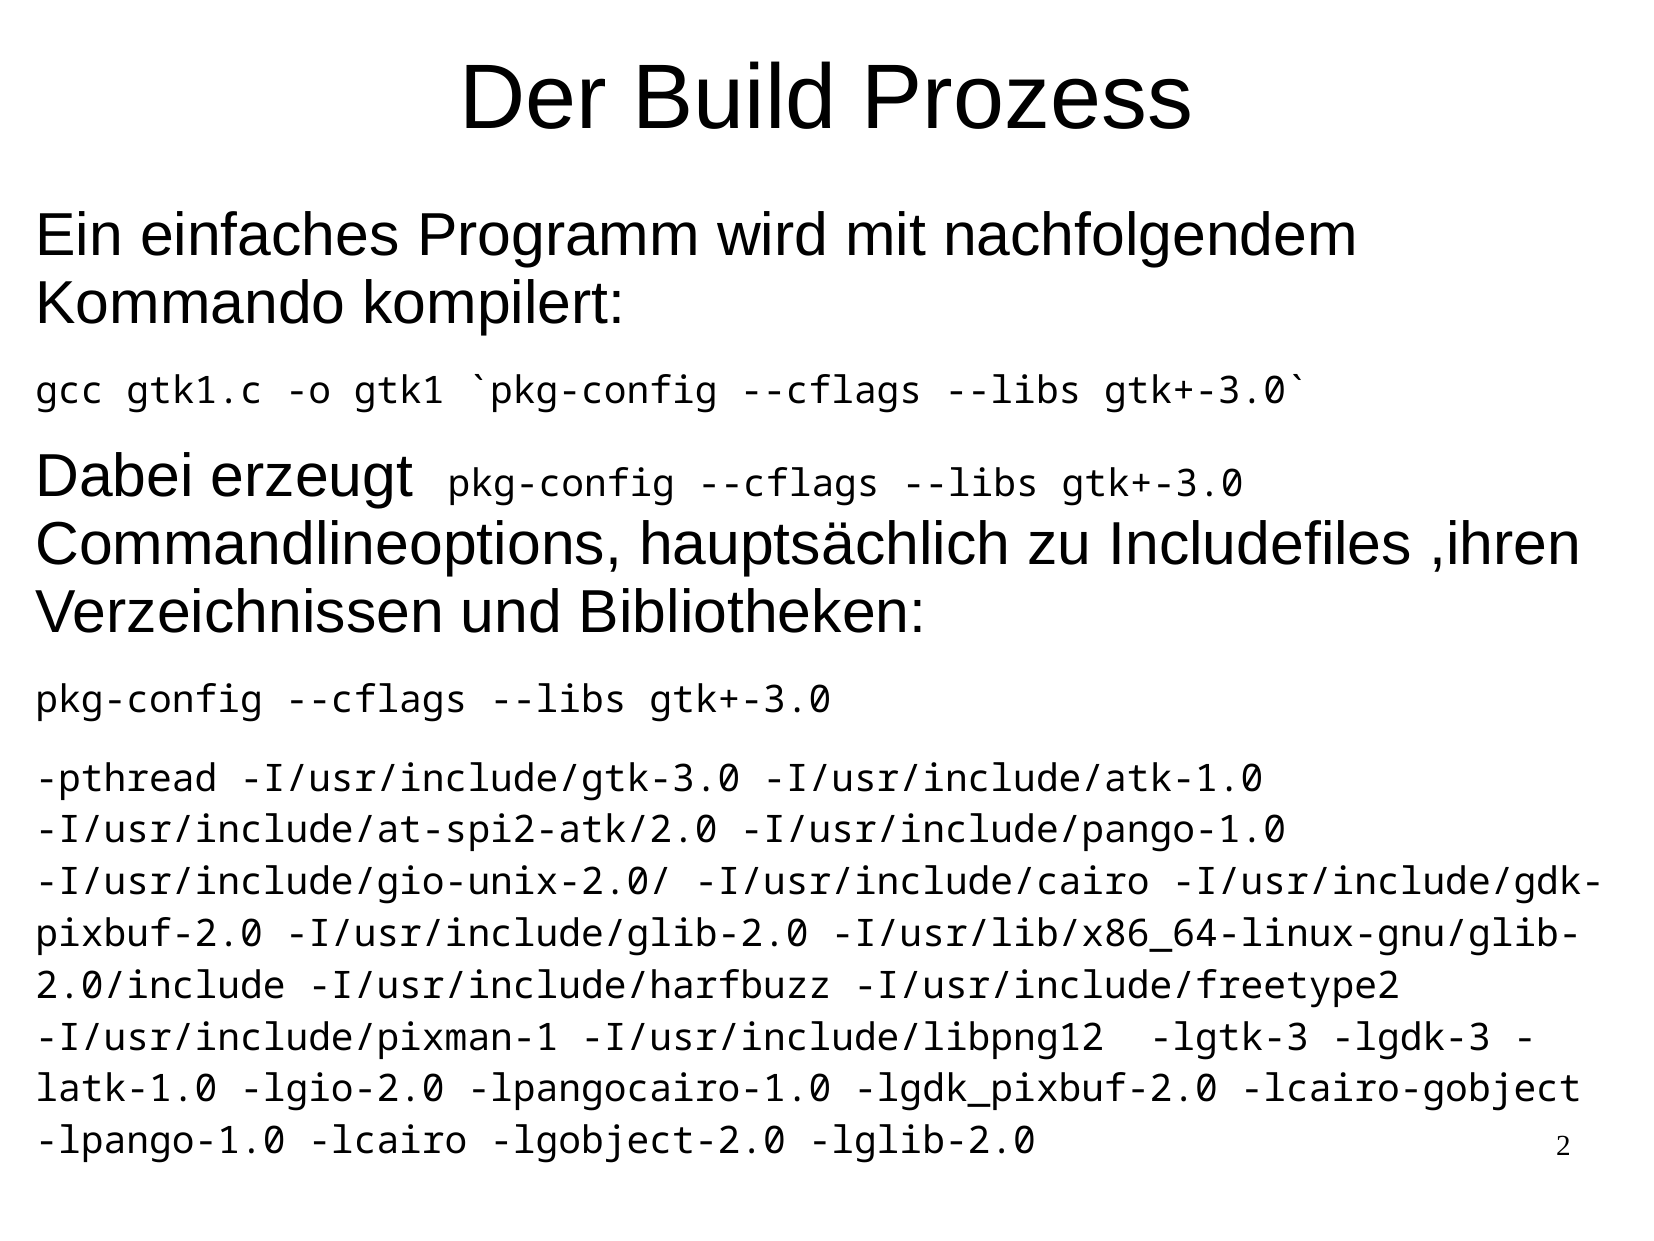

# Der Build Prozess
Ein einfaches Programm wird mit nachfolgendem Kommando kompilert:
gcc gtk1.c -o gtk1 `pkg-config --cflags --libs gtk+-3.0`
Dabei erzeugt pkg-config --cflags --libs gtk+-3.0 Commandlineoptions, hauptsächlich zu Includefiles ,ihren Verzeichnissen und Bibliotheken:
pkg-config --cflags --libs gtk+-3.0
-pthread -I/usr/include/gtk-3.0 -I/usr/include/atk-1.0 -I/usr/include/at-spi2-atk/2.0 -I/usr/include/pango-1.0 -I/usr/include/gio-unix-2.0/ -I/usr/include/cairo -I/usr/include/gdk-pixbuf-2.0 -I/usr/include/glib-2.0 -I/usr/lib/x86_64-linux-gnu/glib-2.0/include -I/usr/include/harfbuzz -I/usr/include/freetype2 -I/usr/include/pixman-1 -I/usr/include/libpng12 -lgtk-3 -lgdk-3 -latk-1.0 -lgio-2.0 -lpangocairo-1.0 -lgdk_pixbuf-2.0 -lcairo-gobject -lpango-1.0 -lcairo -lgobject-2.0 -lglib-2.0
2